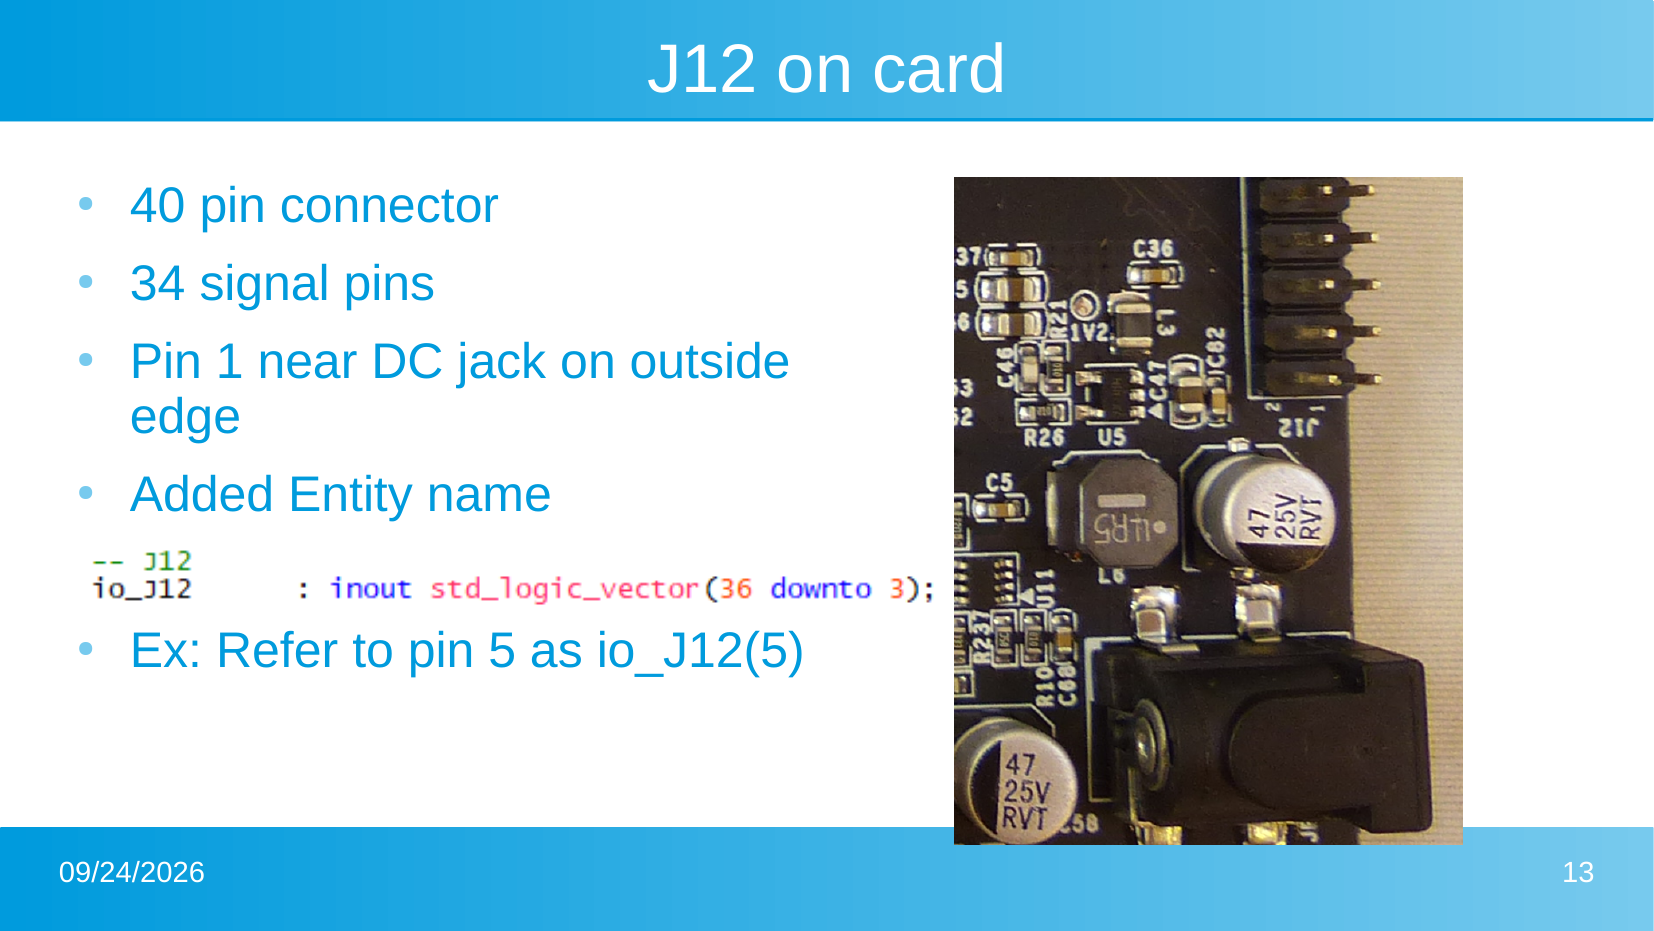

# J12 on card
40 pin connector
34 signal pins
Pin 1 near DC jack on outside edge
Added Entity name
Ex: Refer to pin 5 as io_J12(5)
13